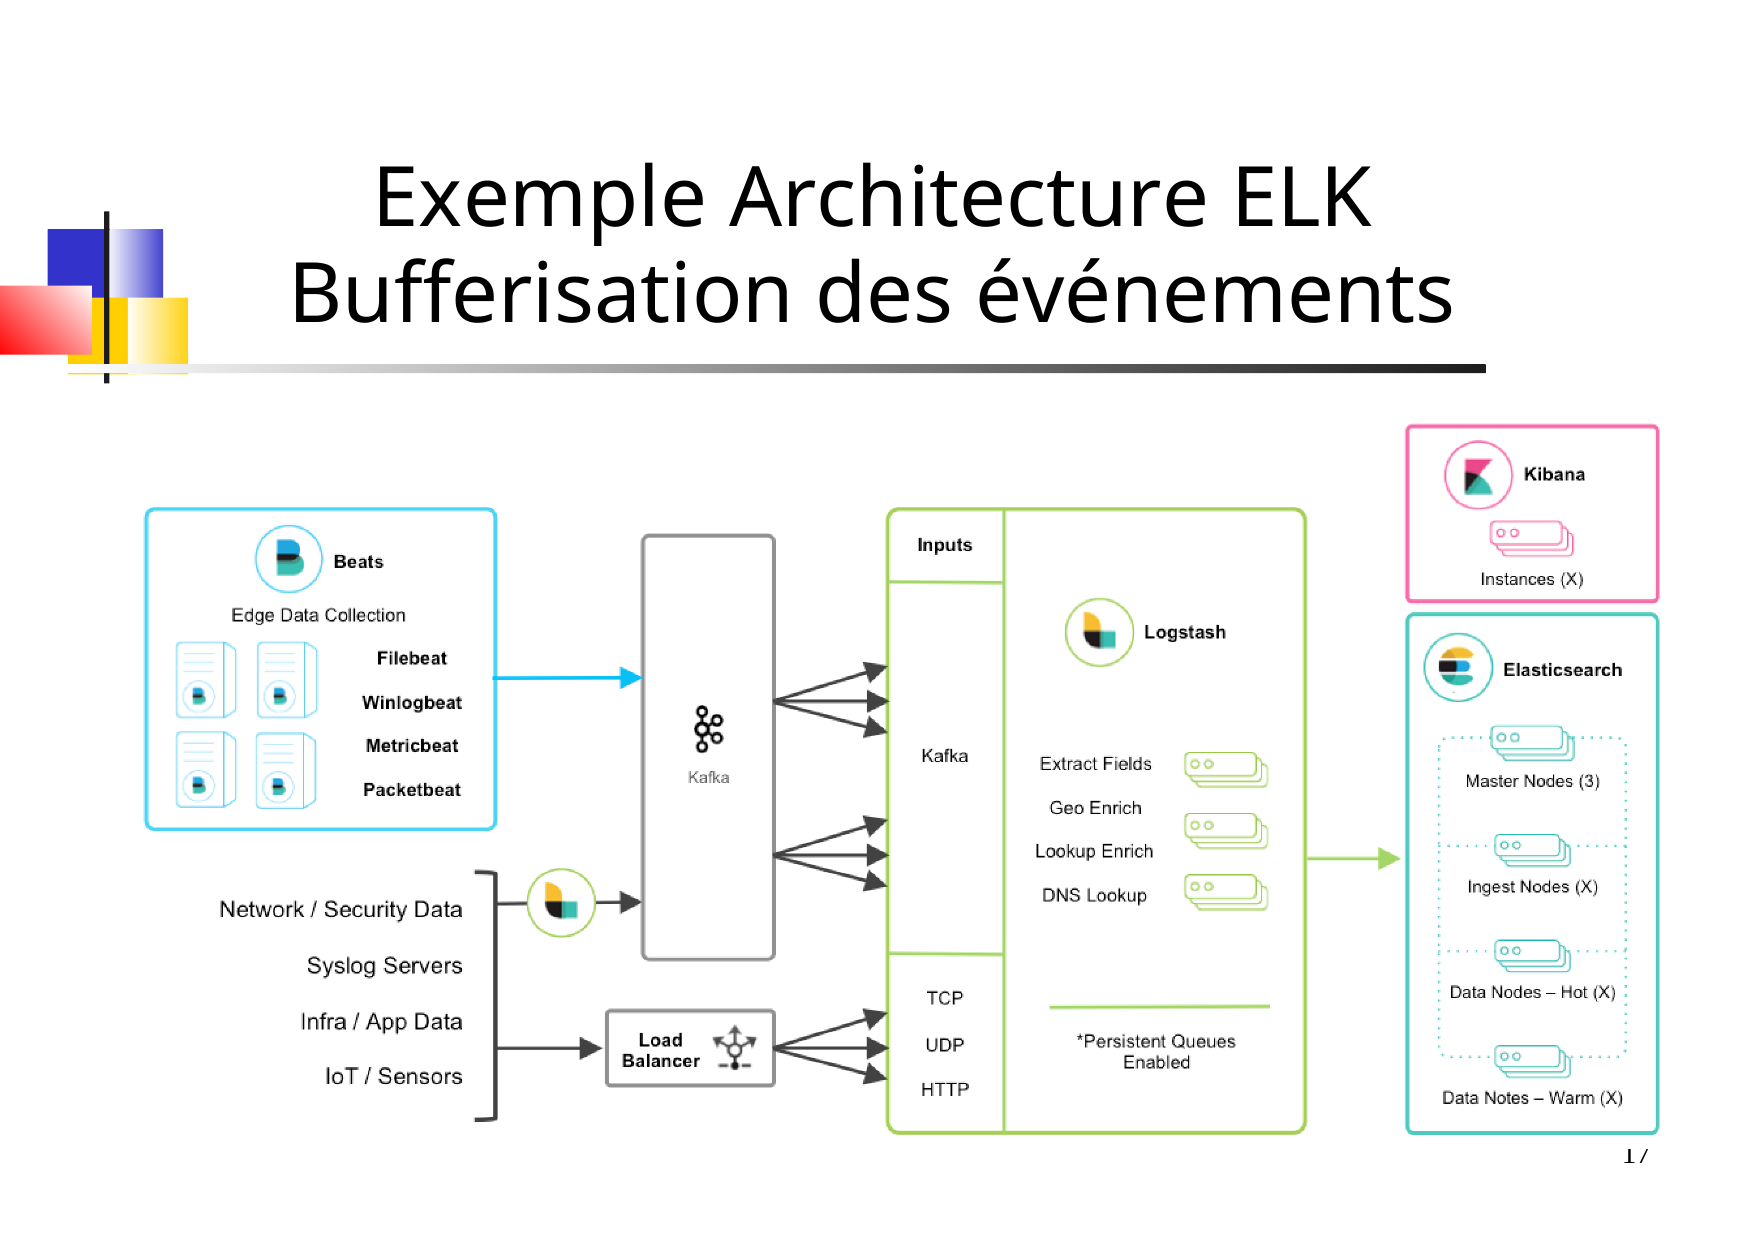

# Exemple Architecture ELK Bufferisation des événements